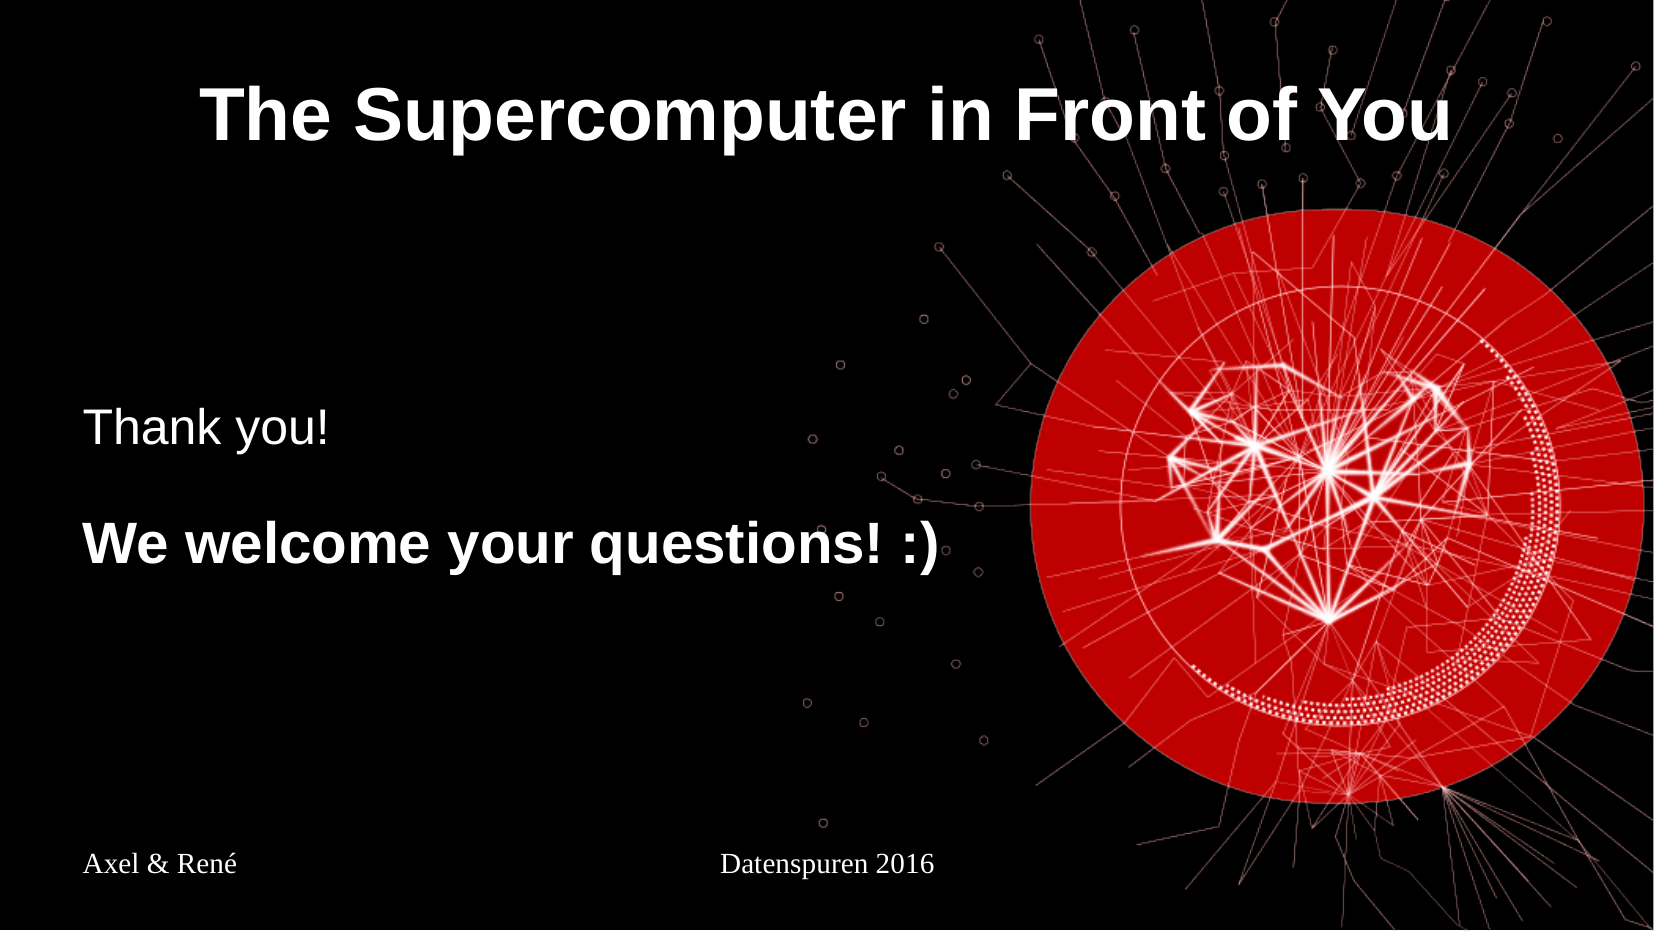

# The Supercomputer in Front of You
Thank you!
We welcome your questions! :)